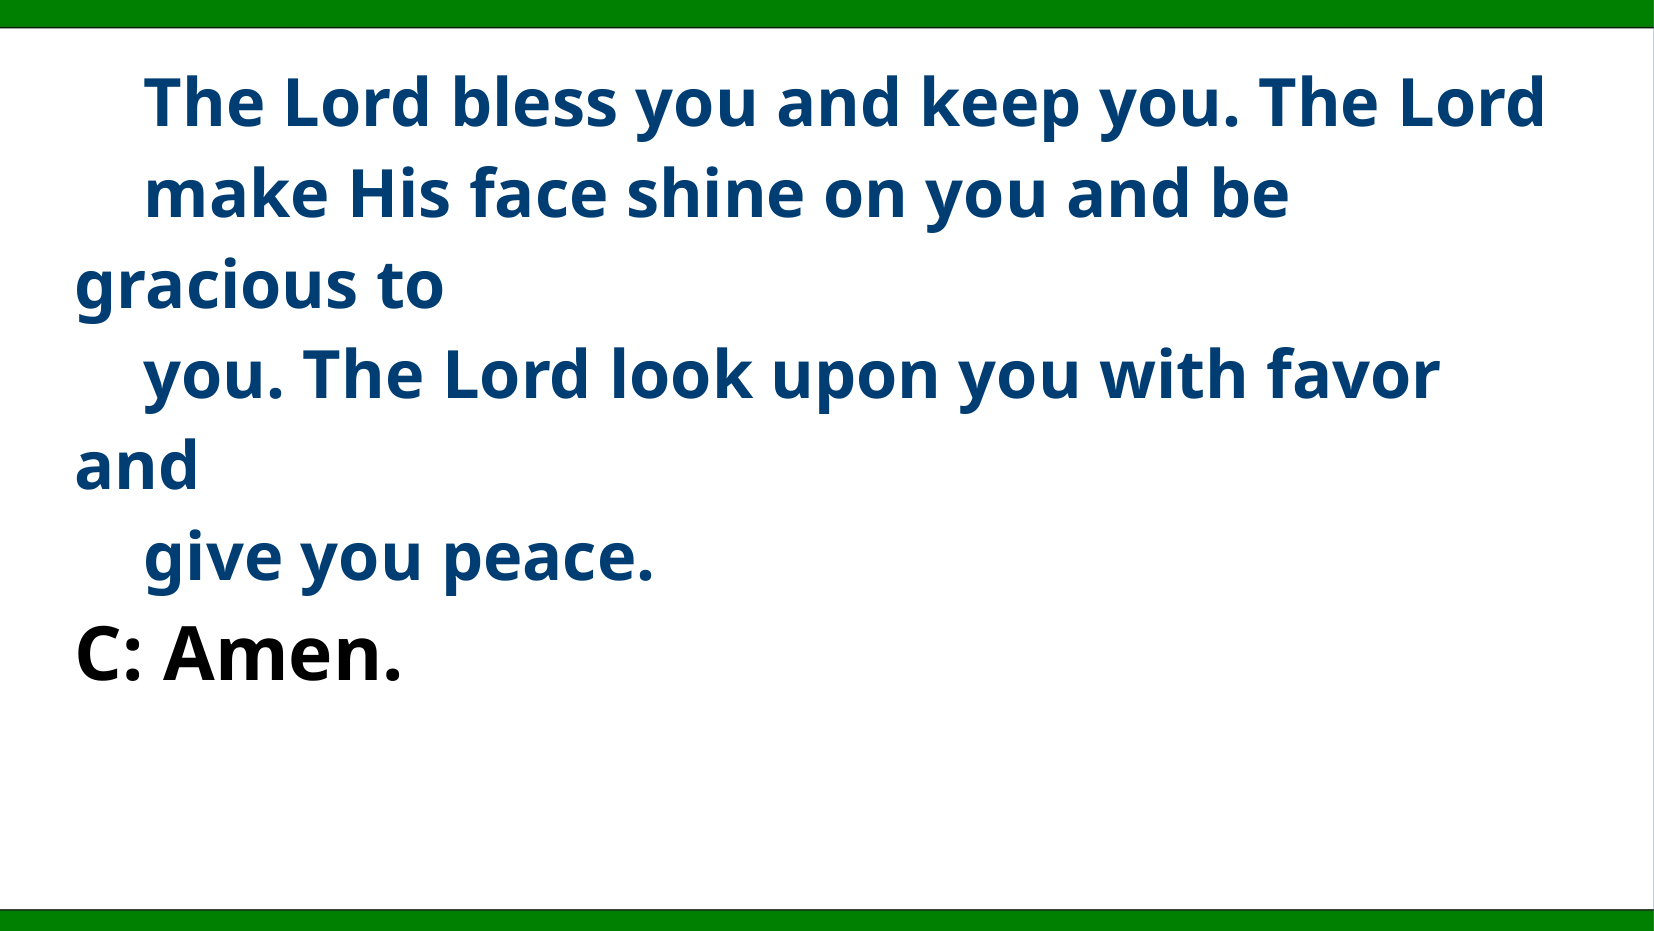

The Lord bless you and keep you. The Lord
 make His face shine on you and be gracious to
 you. The Lord look upon you with favor and
 give you peace.
C: Amen.